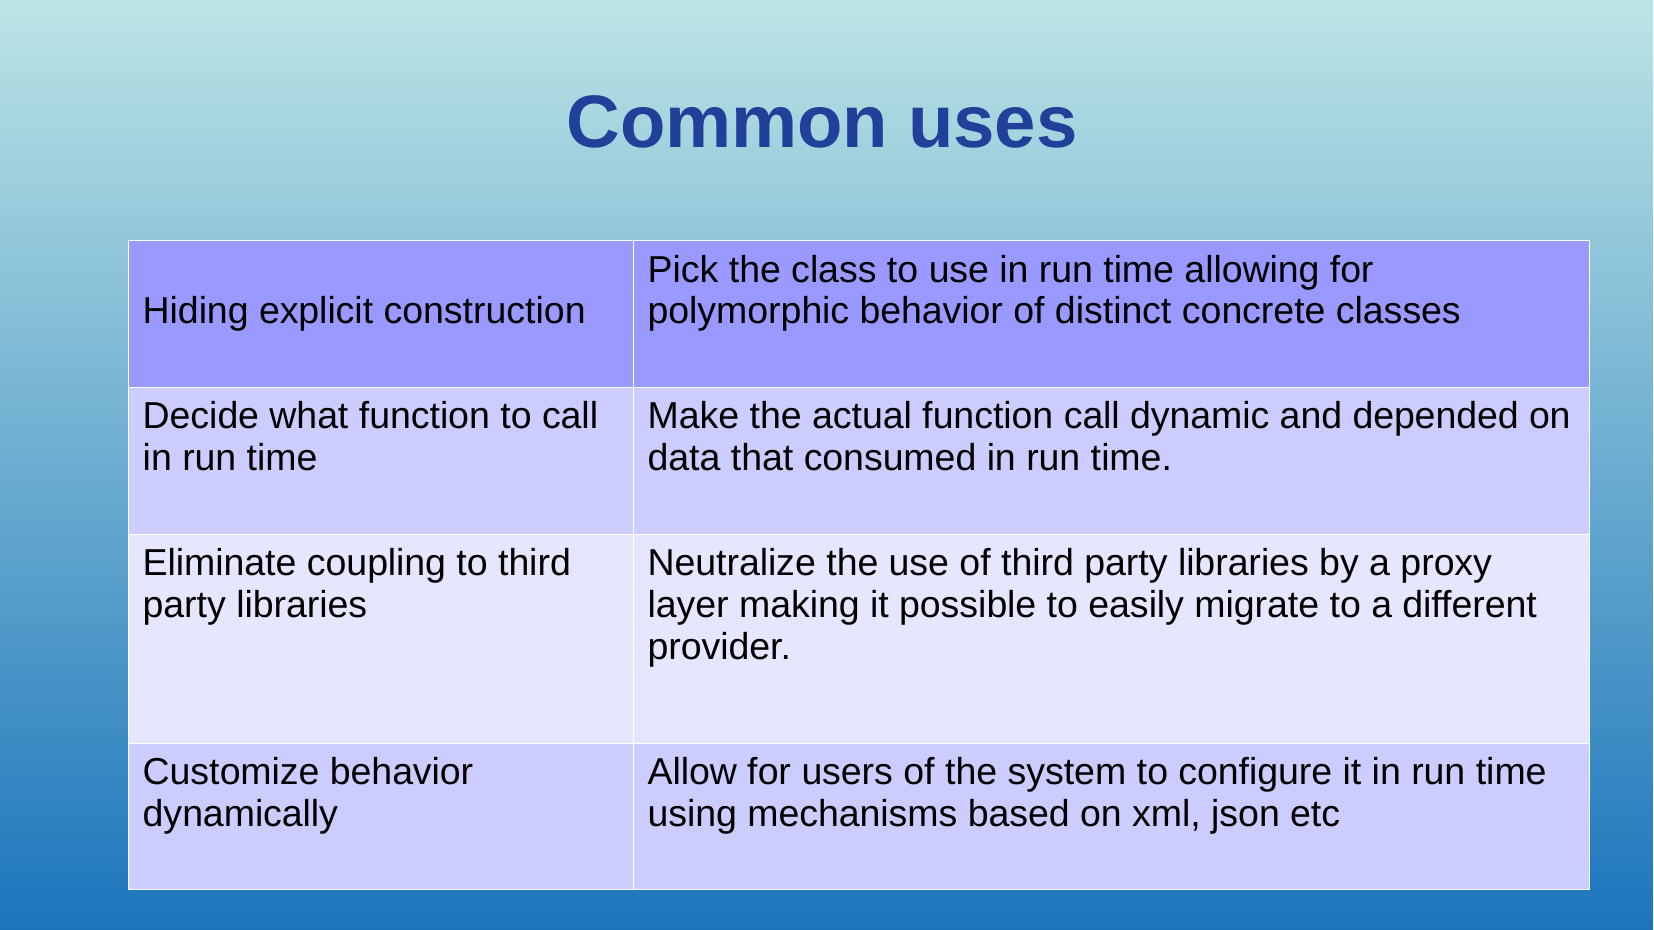

# Common uses
| Hiding explicit construction | Pick the class to use in run time allowing for polymorphic behavior of distinct concrete classes |
| --- | --- |
| Decide what function to call in run time | Make the actual function call dynamic and depended on data that consumed in run time. |
| Eliminate coupling to third party libraries | Neutralize the use of third party libraries by a proxy layer making it possible to easily migrate to a different provider. |
| Customize behavior dynamically | Allow for users of the system to configure it in run time using mechanisms based on xml, json etc |